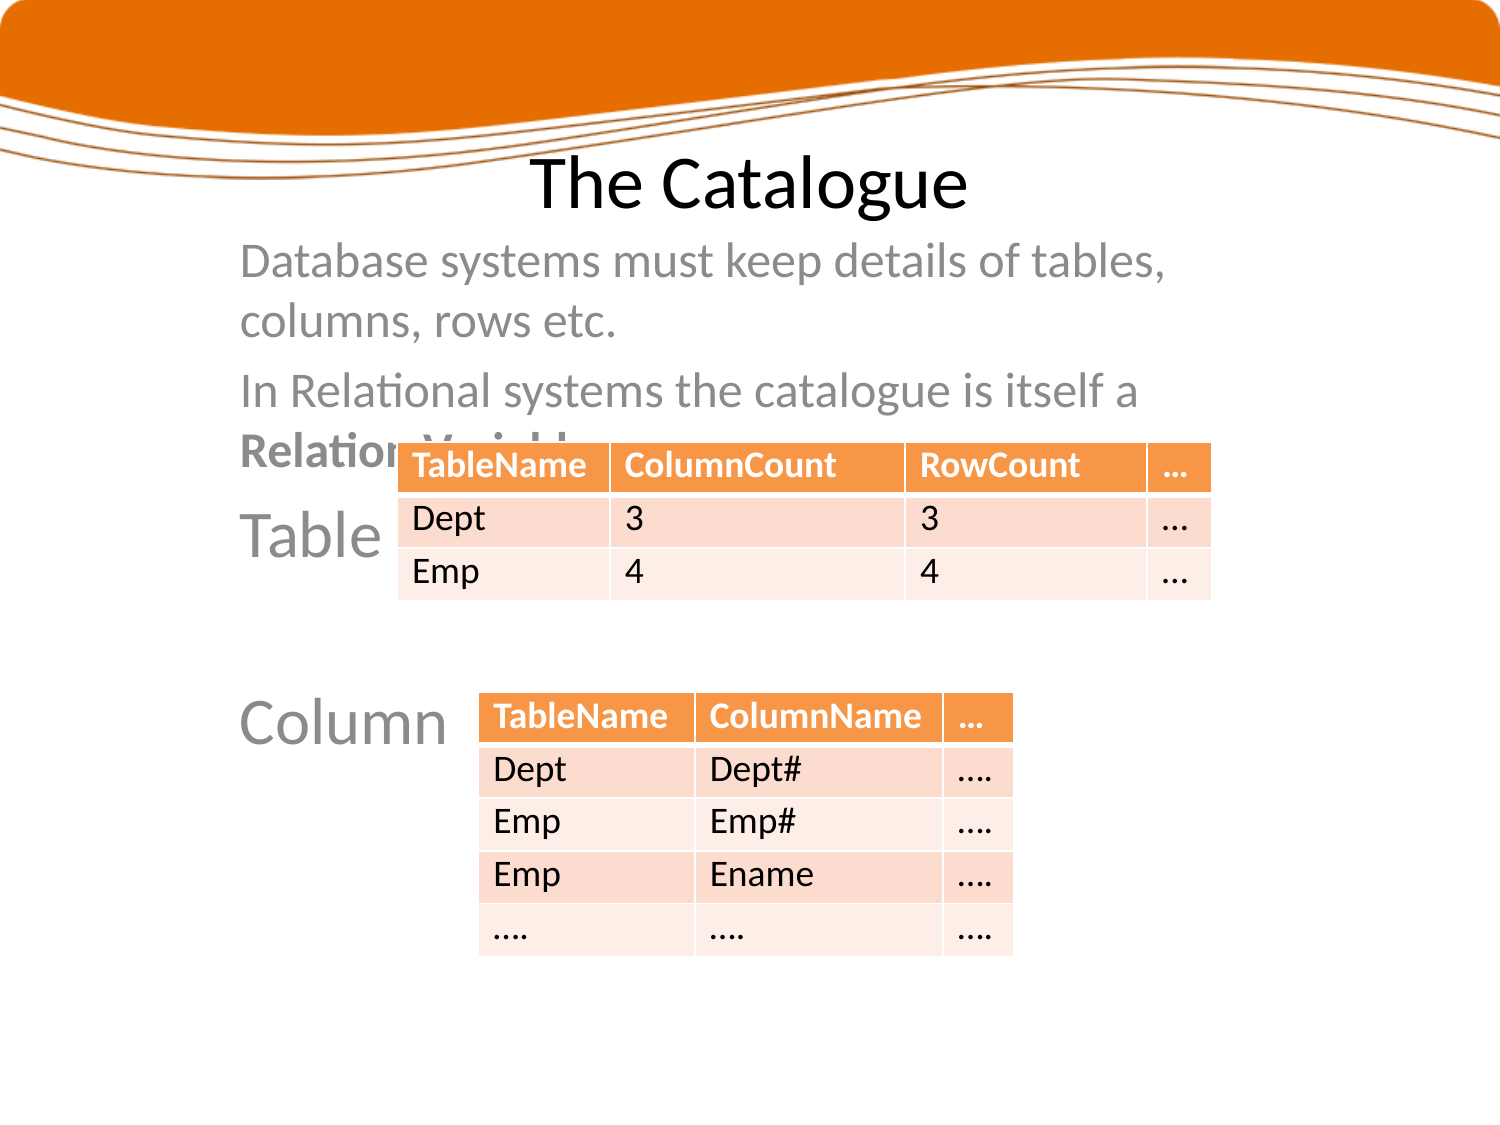

The Catalogue
Database systems must keep details of tables, columns, rows etc.
In Relational systems the catalogue is itself a Relation Variable.
Table
Column
| TableName | ColumnCount | RowCount | … |
| --- | --- | --- | --- |
| Dept | 3 | 3 | … |
| Emp | 4 | 4 | … |
| TableName | ColumnName | … |
| --- | --- | --- |
| Dept | Dept# | …. |
| Emp | Emp# | …. |
| Emp | Ename | …. |
| …. | …. | …. |